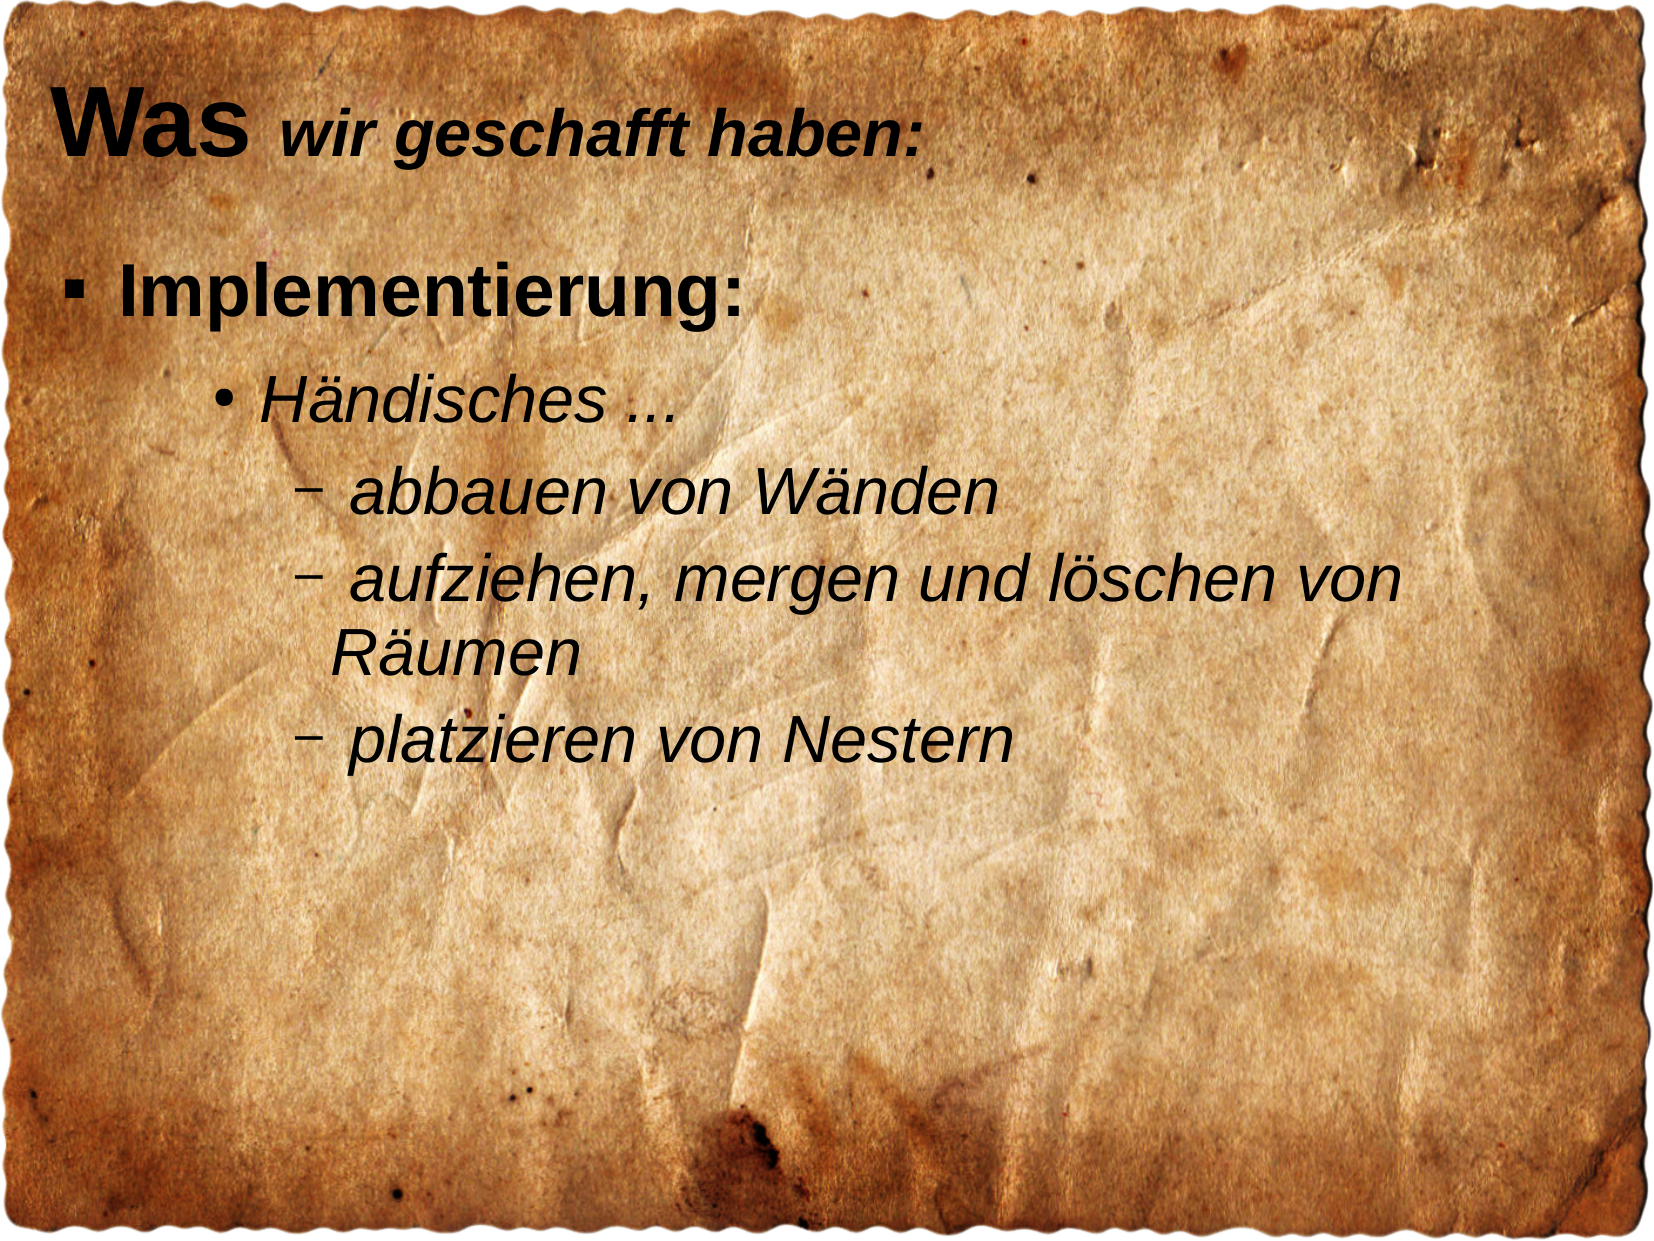

Was wir geschafft haben:
# Implementierung:
Händisches ...
 abbauen von Wänden
 aufziehen, mergen und löschen von Räumen
 platzieren von Nestern